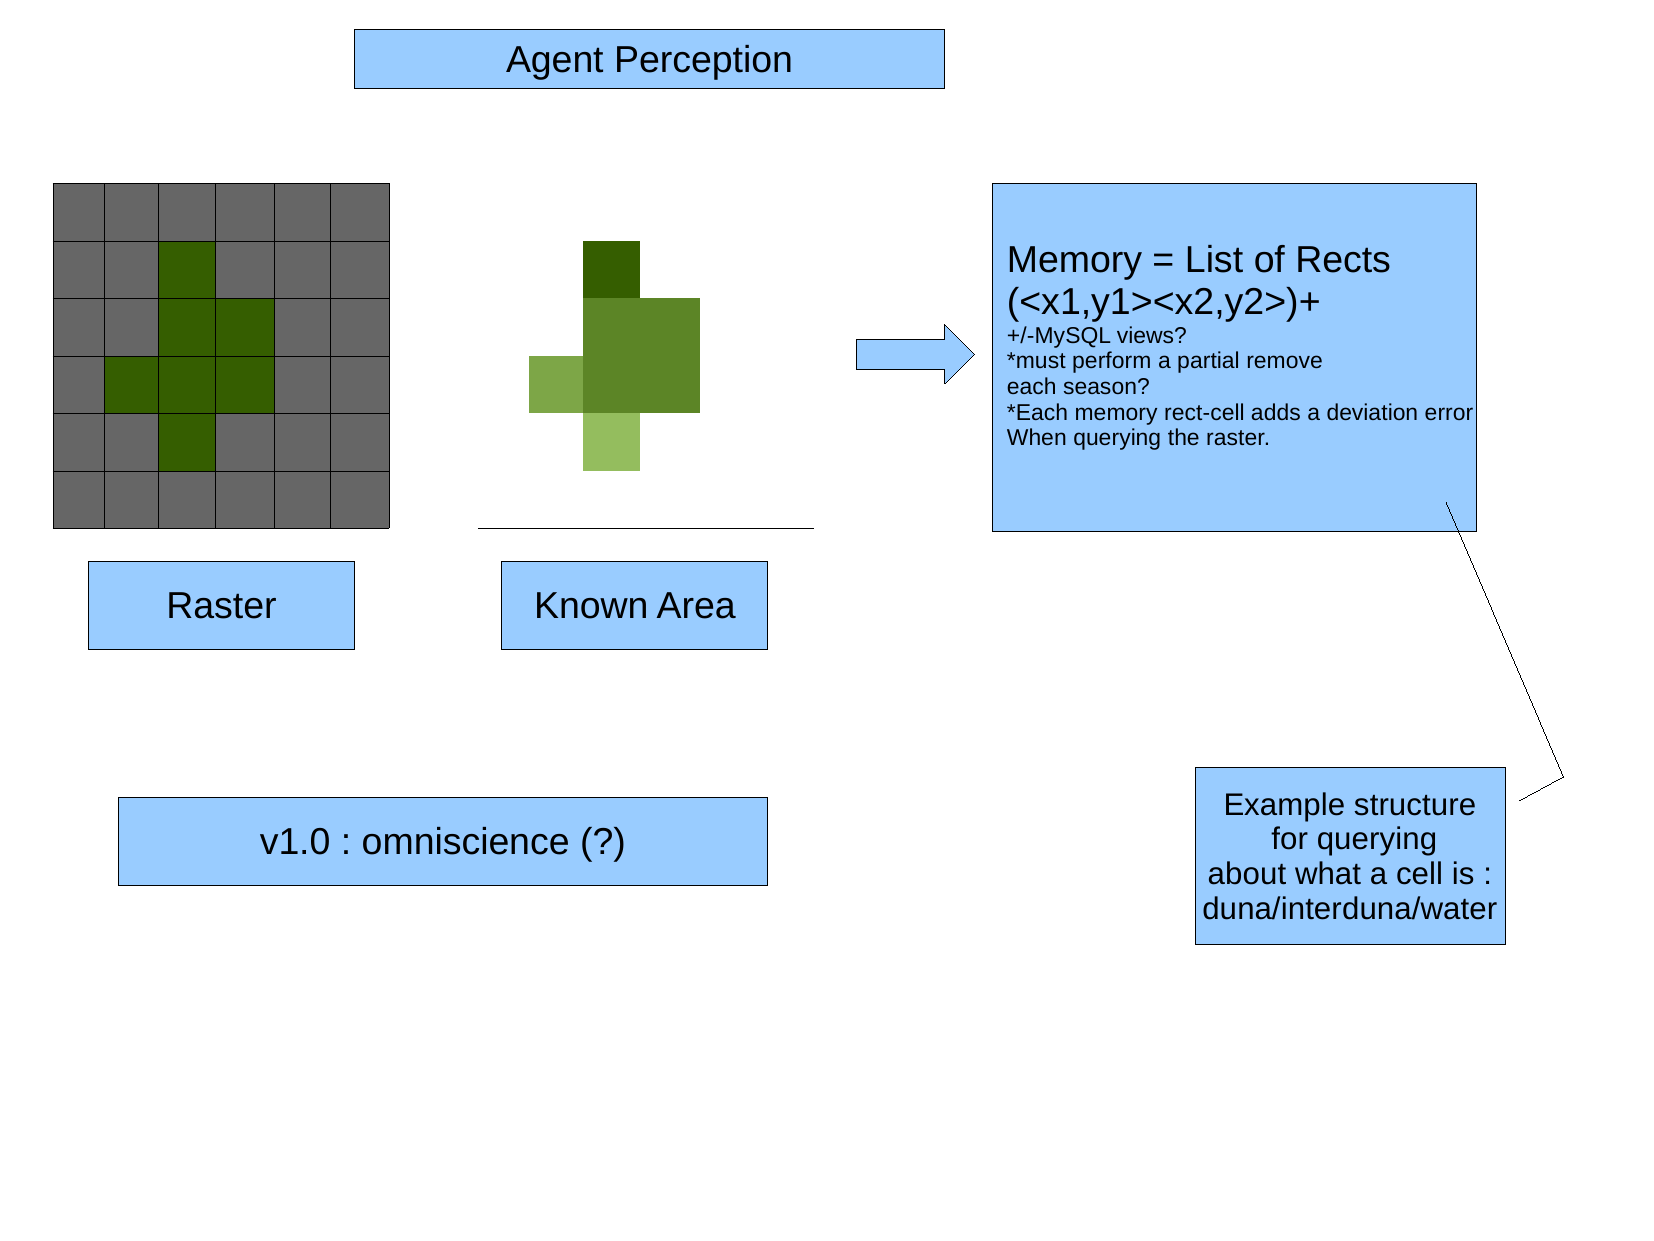

Agent Perception
Memory = List of Rects
(<x1,y1><x2,y2>)+
+/-MySQL views?
*must perform a partial remove
each season?
*Each memory rect-cell adds a deviation error
When querying the raster.
| | | | | | |
| --- | --- | --- | --- | --- | --- |
| | | | | | |
| | | | | | |
| | | | | | |
| | | | | | |
| | | | | | |
| | | | | | |
| --- | --- | --- | --- | --- | --- |
| | | | | | |
| | | | | | |
| | | | | | |
| | | | | | |
| | | | | | |
Raster
Known Area
Example structure
 for querying
 about what a cell is :
duna/interduna/water
v1.0 : omniscience (?)